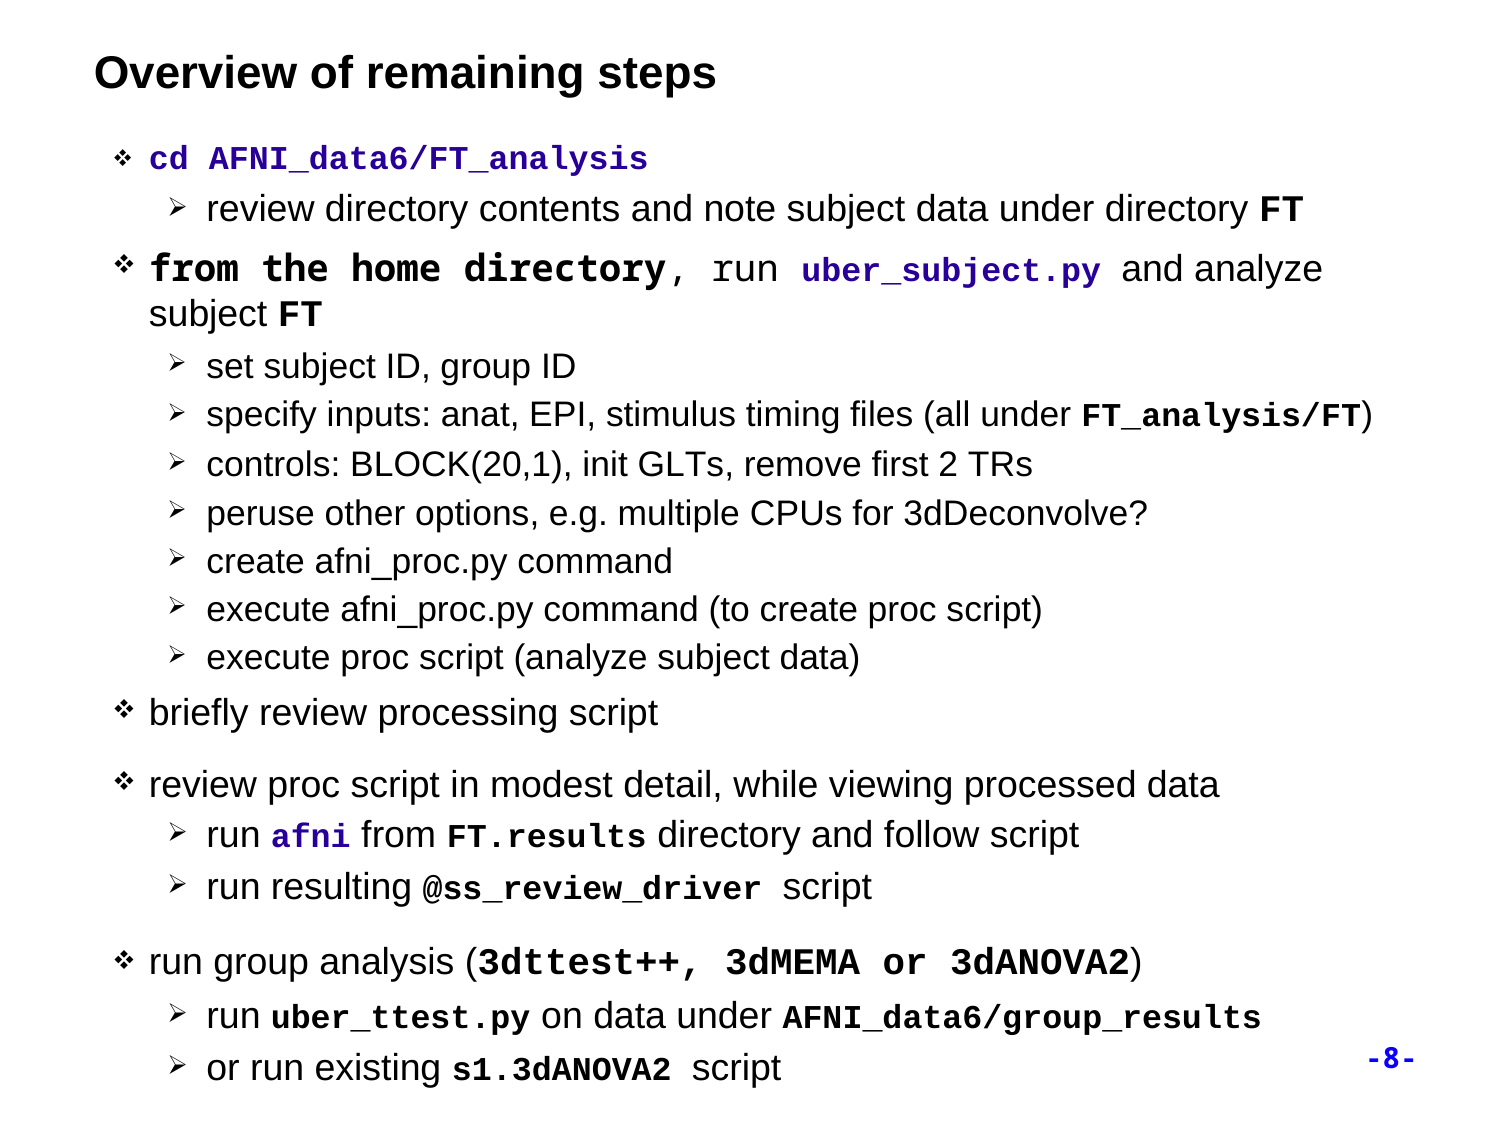

# Overview of remaining steps
cd AFNI_data6/FT_analysis
review directory contents and note subject data under directory FT
from the home directory, run uber_subject.py and analyze subject FT
set subject ID, group ID
specify inputs: anat, EPI, stimulus timing files (all under FT_analysis/FT)
controls: BLOCK(20,1), init GLTs, remove first 2 TRs
peruse other options, e.g. multiple CPUs for 3dDeconvolve?
create afni_proc.py command
execute afni_proc.py command (to create proc script)
execute proc script (analyze subject data)
briefly review processing script
review proc script in modest detail, while viewing processed data
run afni from FT.results directory and follow script
run resulting @ss_review_driver script
run group analysis (3dttest++, 3dMEMA or 3dANOVA2)
run uber_ttest.py on data under AFNI_data6/group_results
or run existing s1.3dANOVA2 script